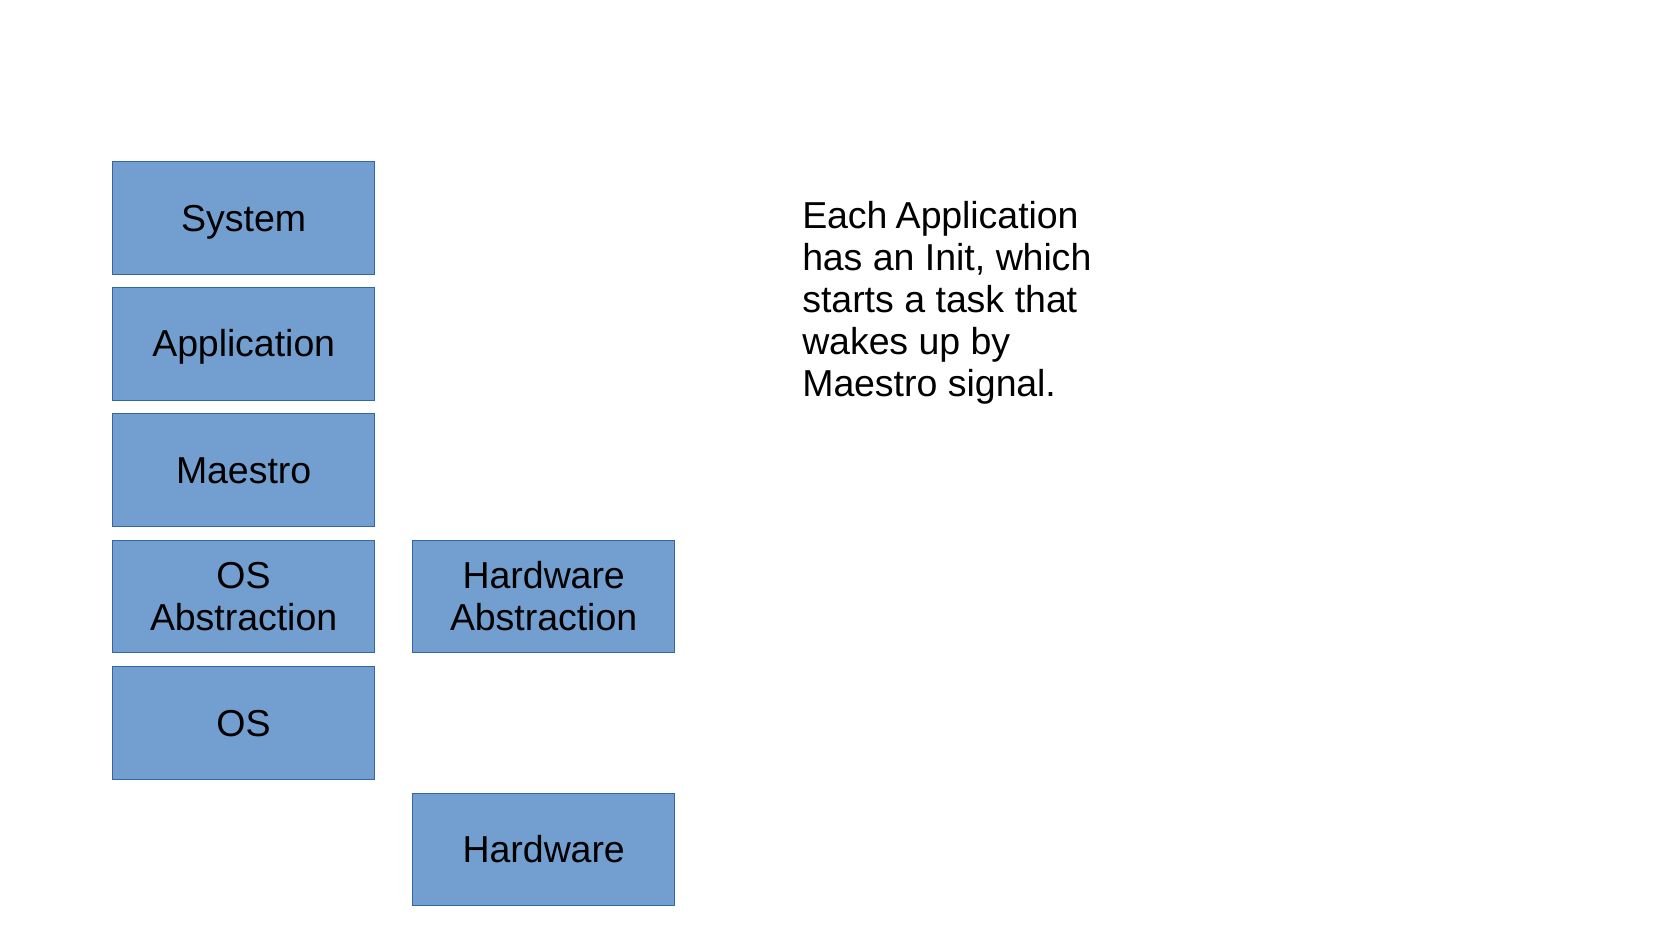

System
Each Application has an Init, which starts a task that wakes up by Maestro signal.
Application
Maestro
OS Abstraction
Hardware Abstraction
OS
Hardware